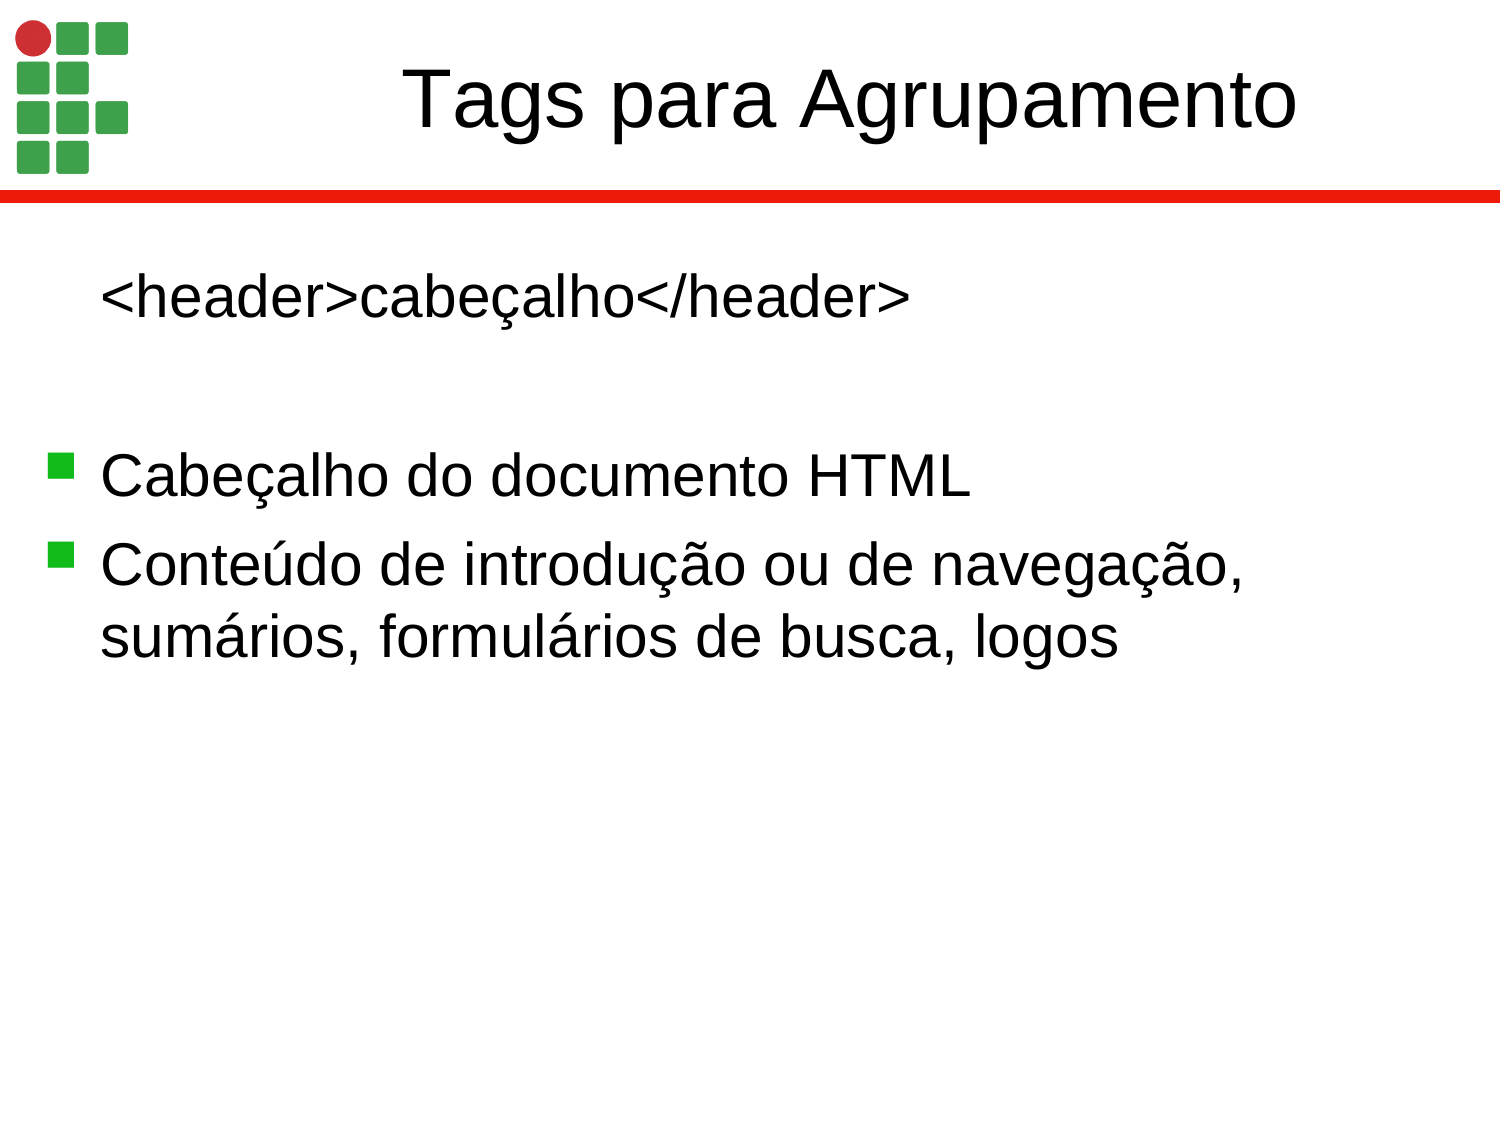

# Tags para Agrupamento
<header>cabeçalho</header>
Cabeçalho do documento HTML
Conteúdo de introdução ou de navegação, sumários, formulários de busca, logos